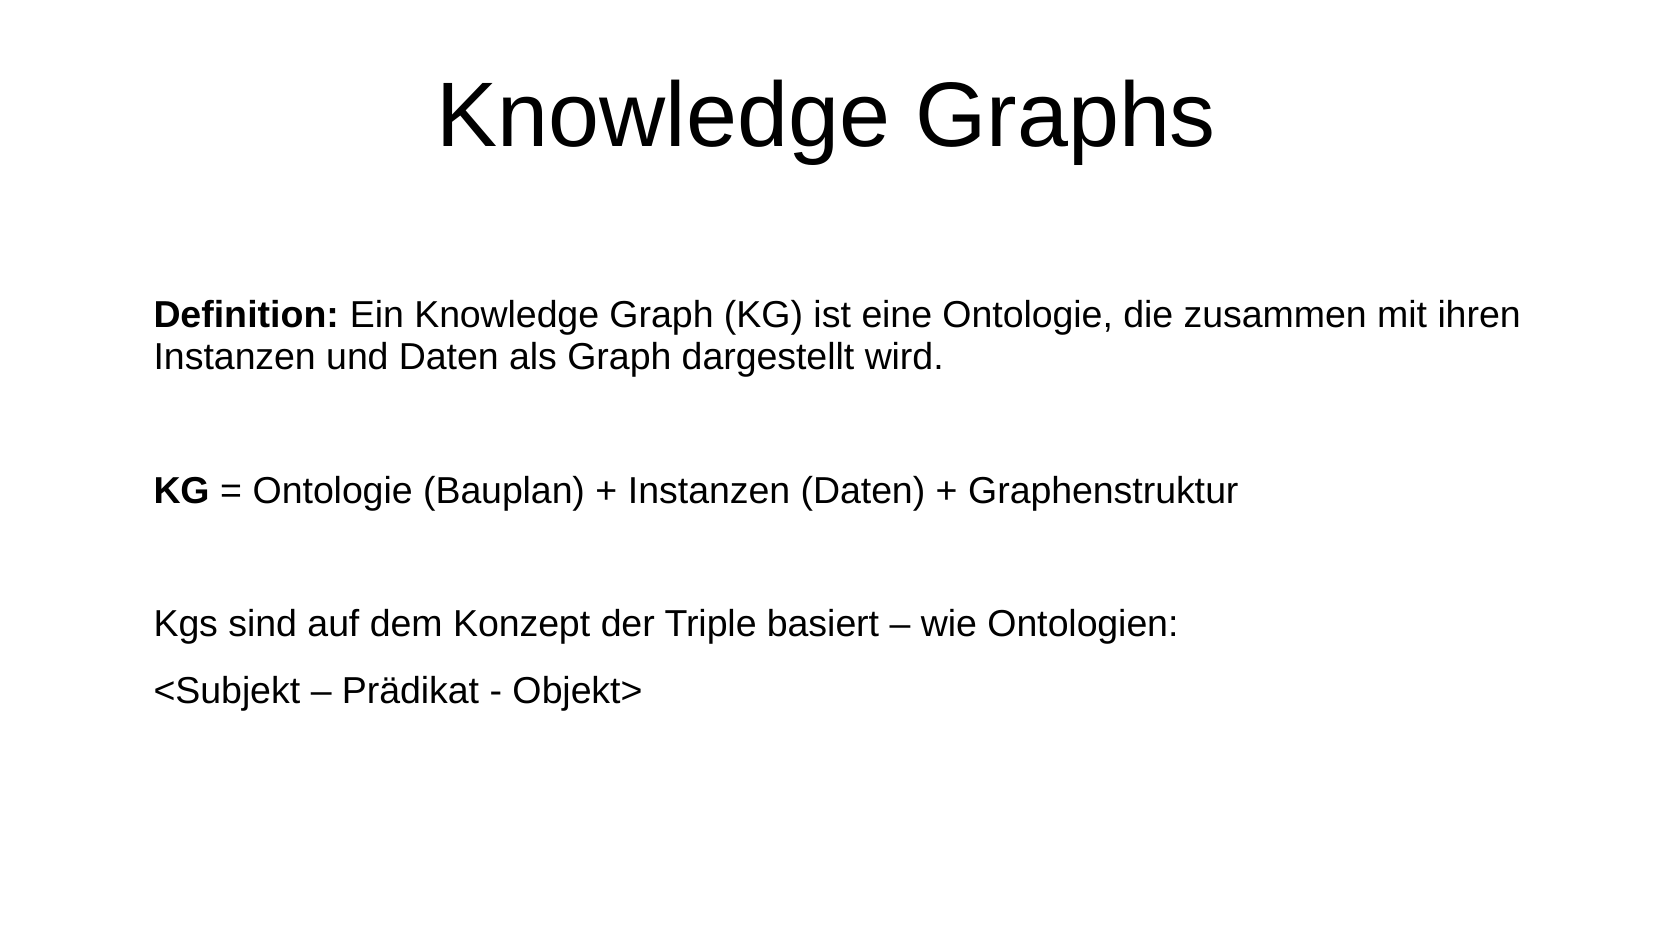

# Knowledge Graphs
Definition: Ein Knowledge Graph (KG) ist eine Ontologie, die zusammen mit ihren Instanzen und Daten als Graph dargestellt wird.
KG = Ontologie (Bauplan) + Instanzen (Daten) + Graphenstruktur
Kgs sind auf dem Konzept der Triple basiert – wie Ontologien:
<Subjekt – Prädikat - Objekt>